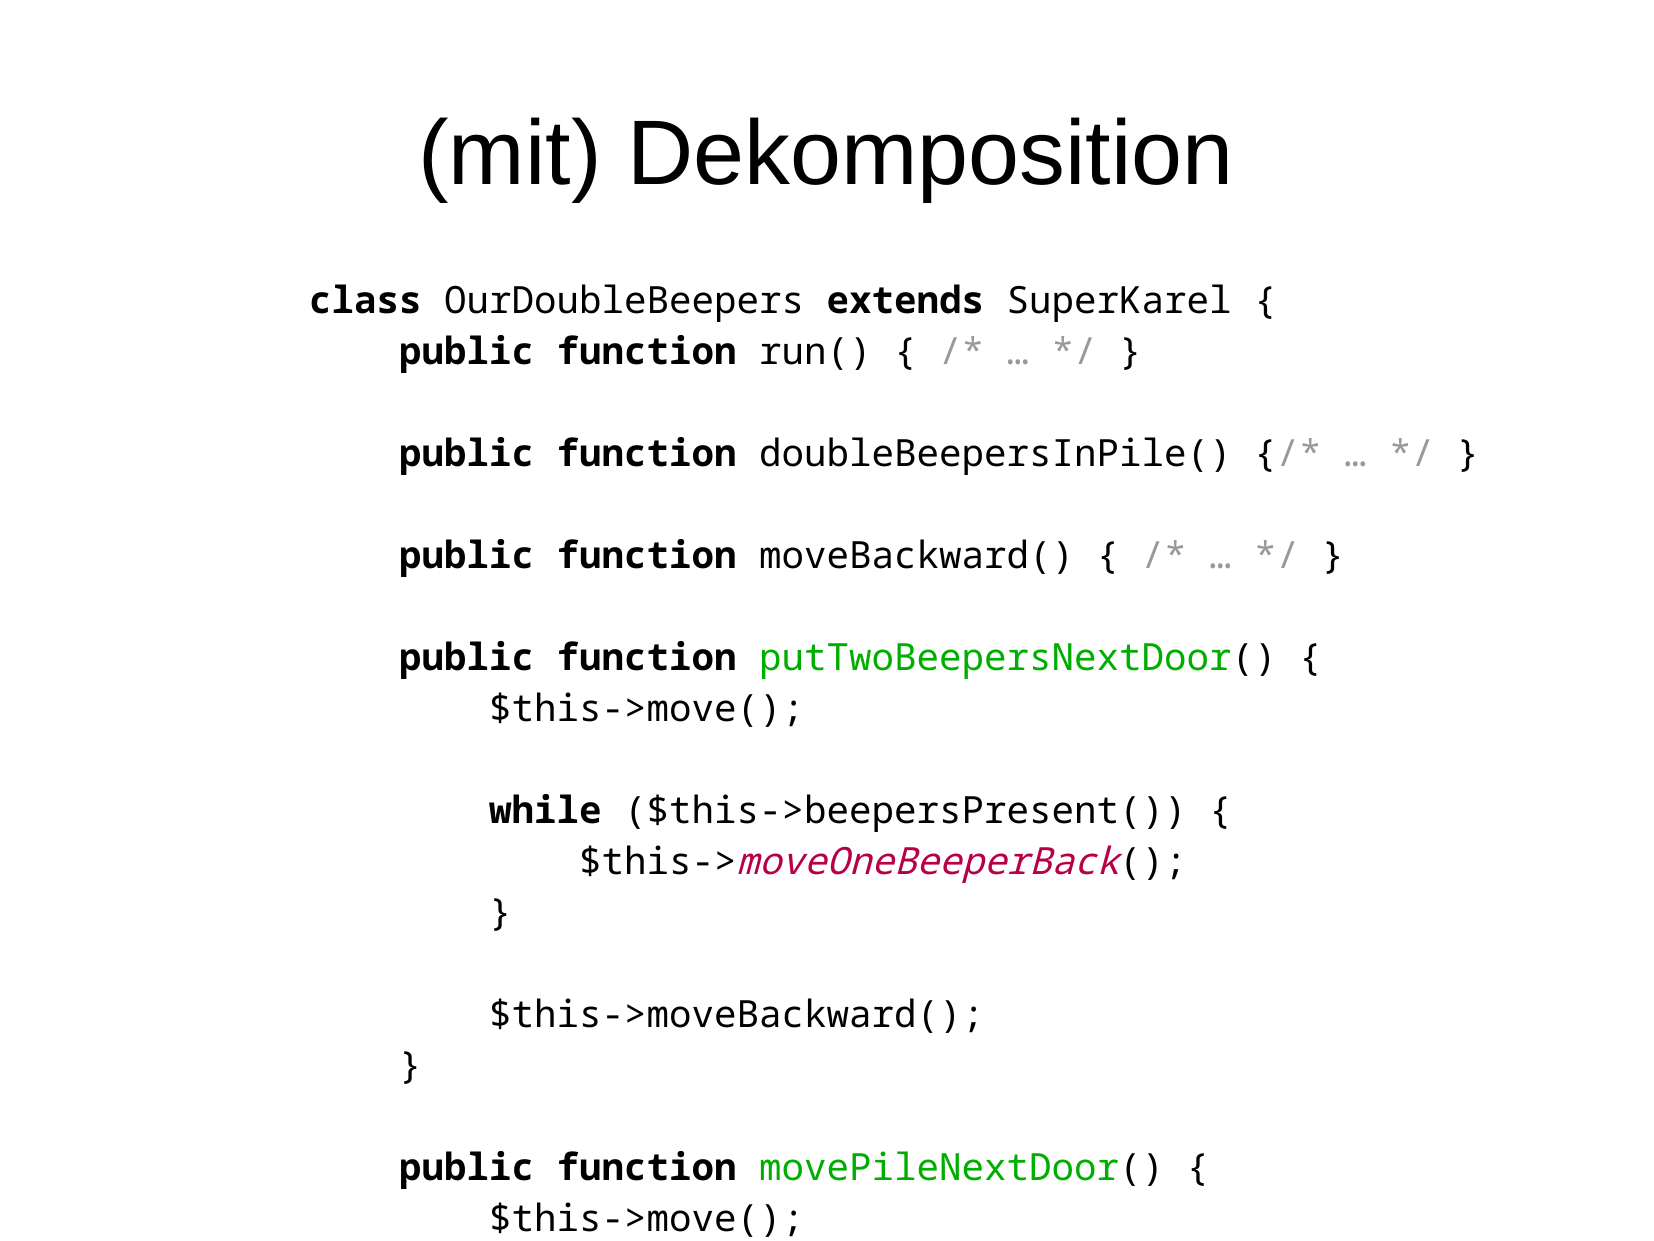

# (mit) Dekomposition
class OurDoubleBeepers extends SuperKarel {
 public function run() { /* … */ }
 public function doubleBeepersInPile() {/* … */ }
 public function moveBackward() { /* … */ }
 public function putTwoBeepersNextDoor() {
 $this->move();
 while ($this->beepersPresent()) {
 $this->moveOneBeeperBack();
 }
 $this->moveBackward();
 }
 public function movePileNextDoor() {
 $this->move();
 $this->putBeeper();
 $this->putBeeper();
 $this->moveBackward();
 }
}